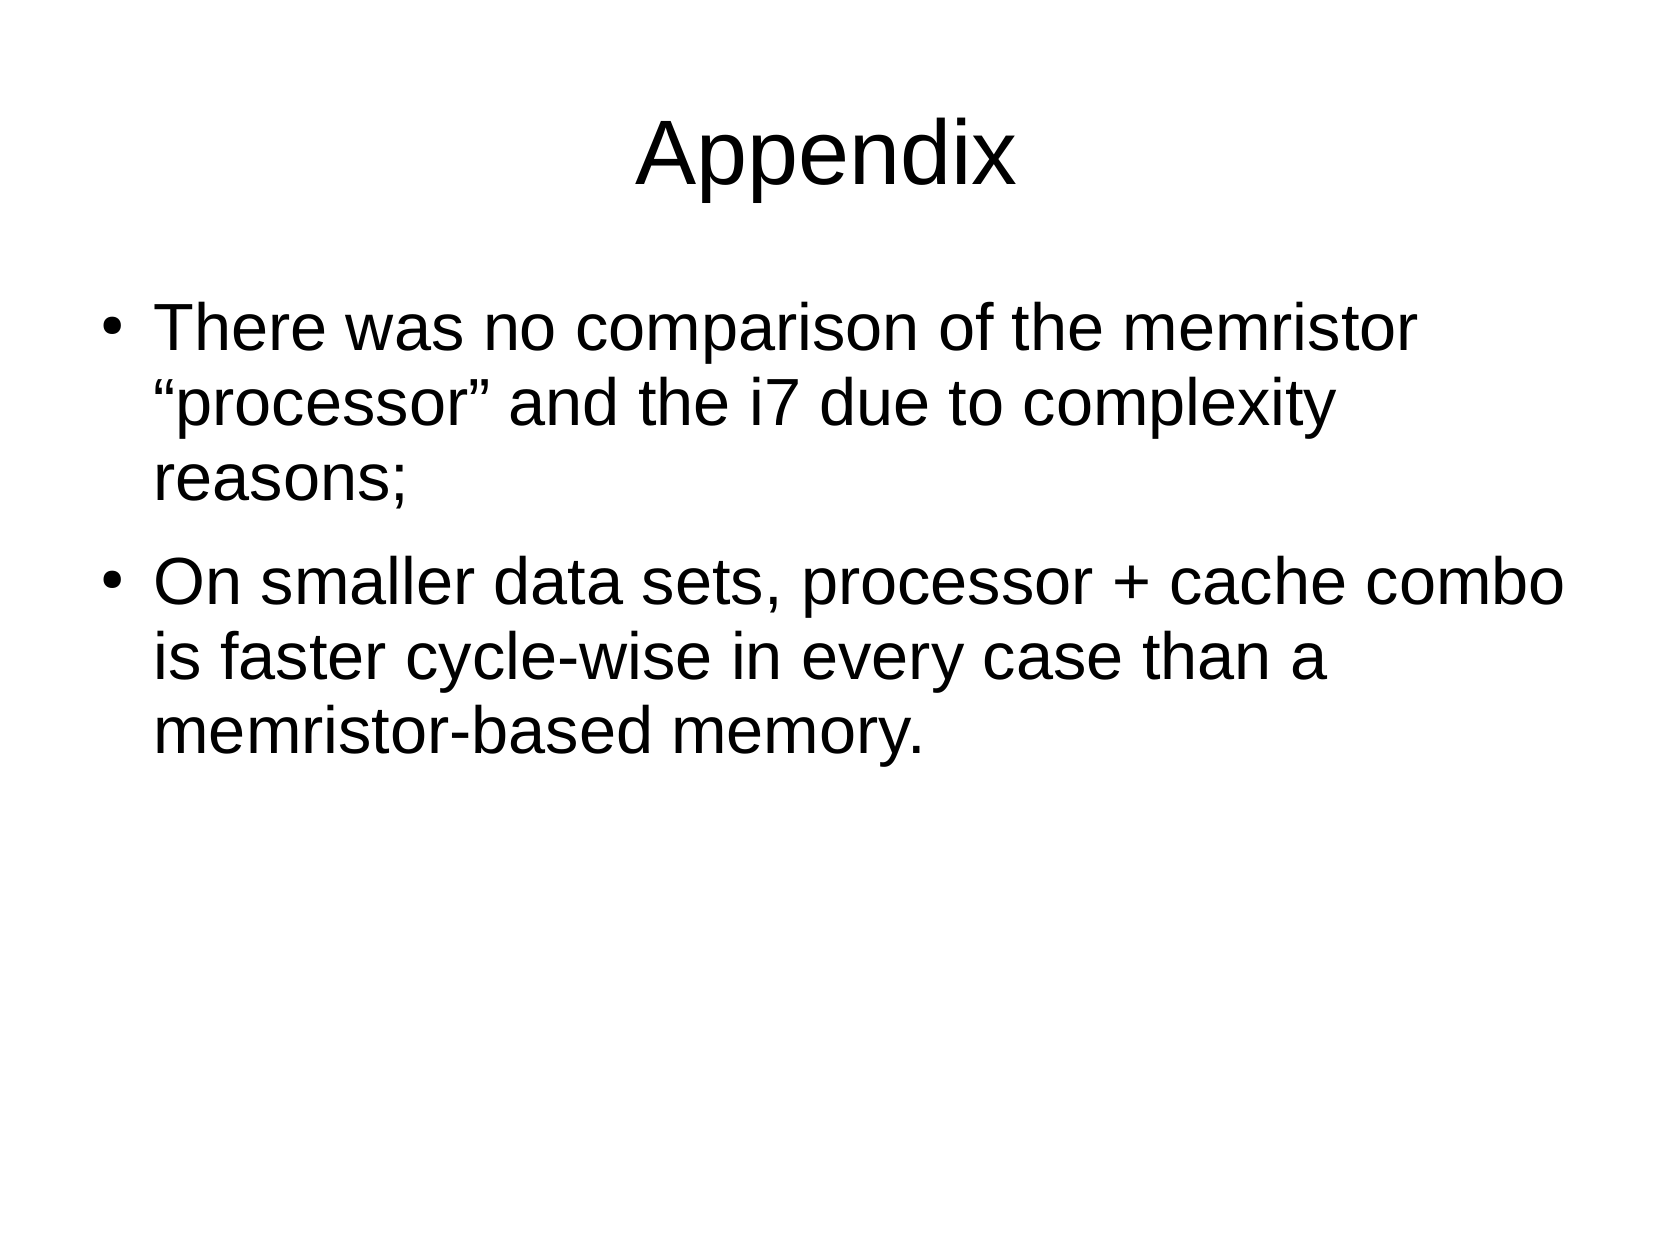

# Appendix
There was no comparison of the memristor “processor” and the i7 due to complexity reasons;
On smaller data sets, processor + cache combo is faster cycle-wise in every case than a memristor-based memory.